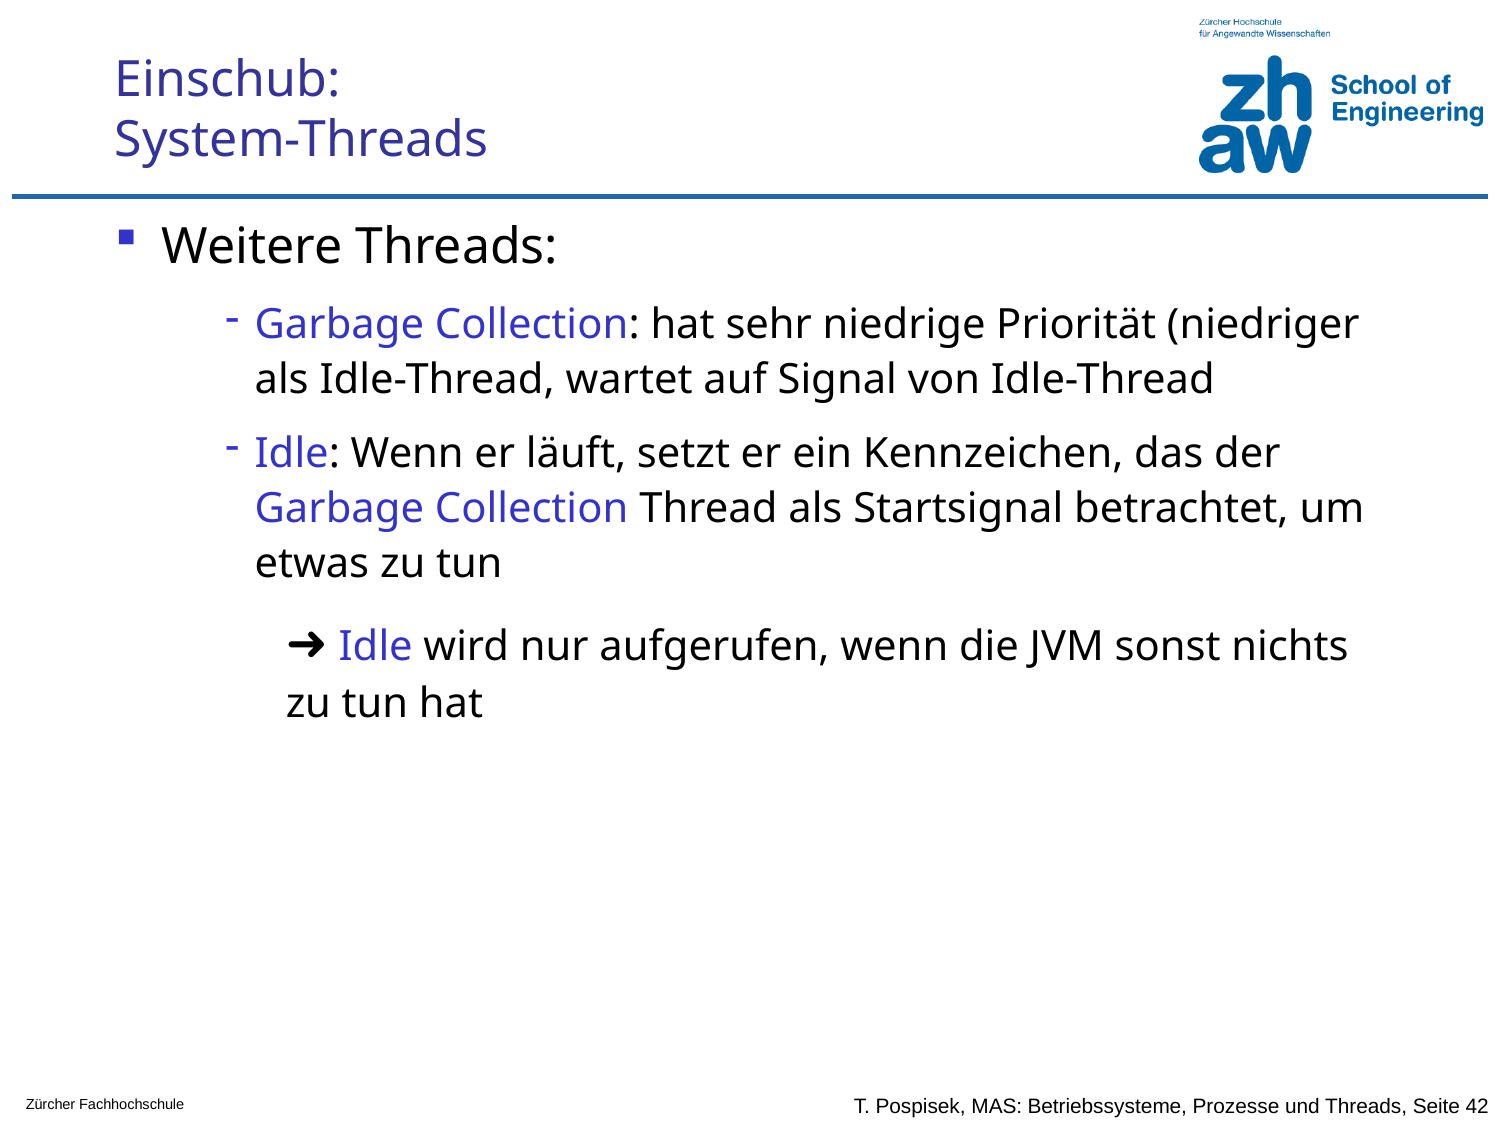

# Einschub: System-Threads
Weitere Threads:
Garbage Collection: hat sehr niedrige Priorität (niedriger als Idle-Thread, wartet auf Signal von Idle-Thread
Idle: Wenn er läuft, setzt er ein Kennzeichen, das der Garbage Collection Thread als Startsignal betrachtet, um etwas zu tun
➜ Idle wird nur aufgerufen, wenn die JVM sonst nichts zu tun hat